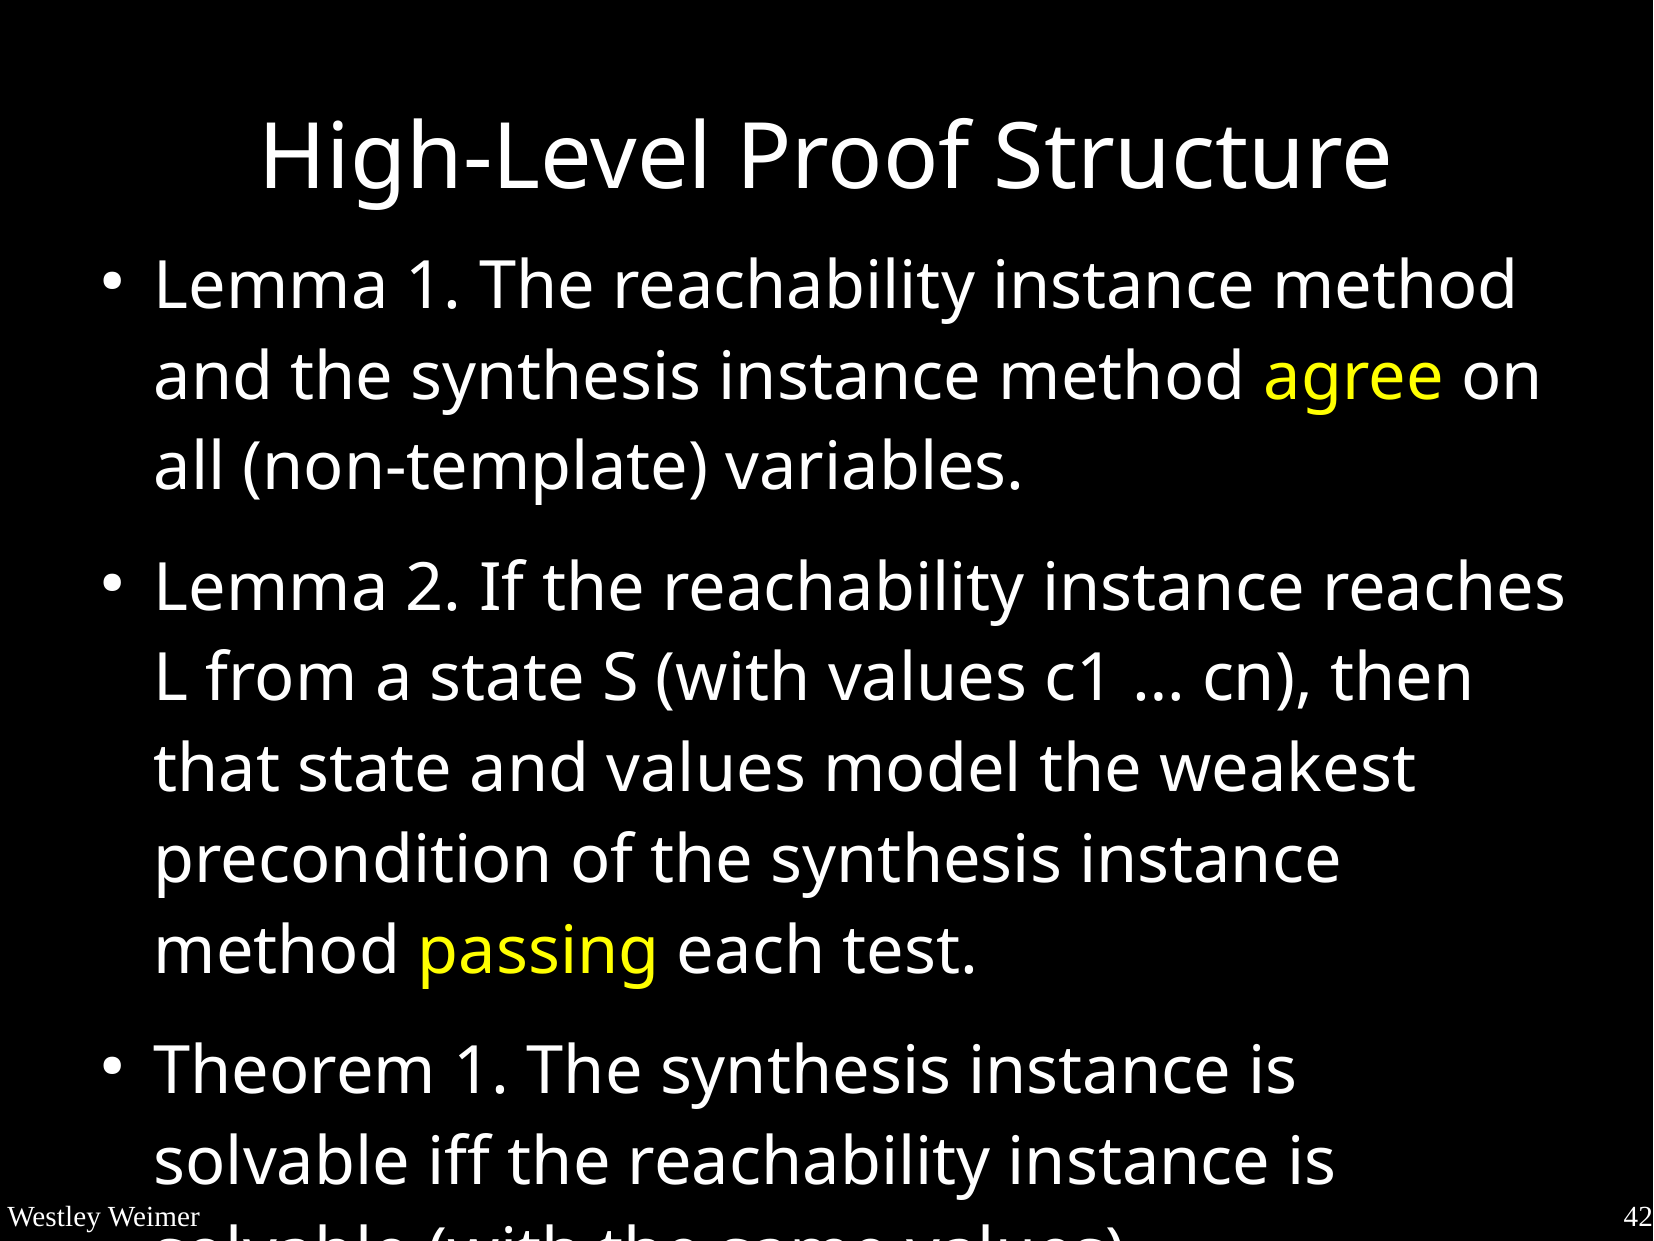

# High-Level Proof Structure
Lemma 1. The reachability instance method and the synthesis instance method agree on all (non-template) variables.
Lemma 2. If the reachability instance reaches L from a state S (with values c1 … cn), then that state and values model the weakest precondition of the synthesis instance method passing each test.
Theorem 1. The synthesis instance is solvable iff the reachability instance is solvable (with the same values).
42